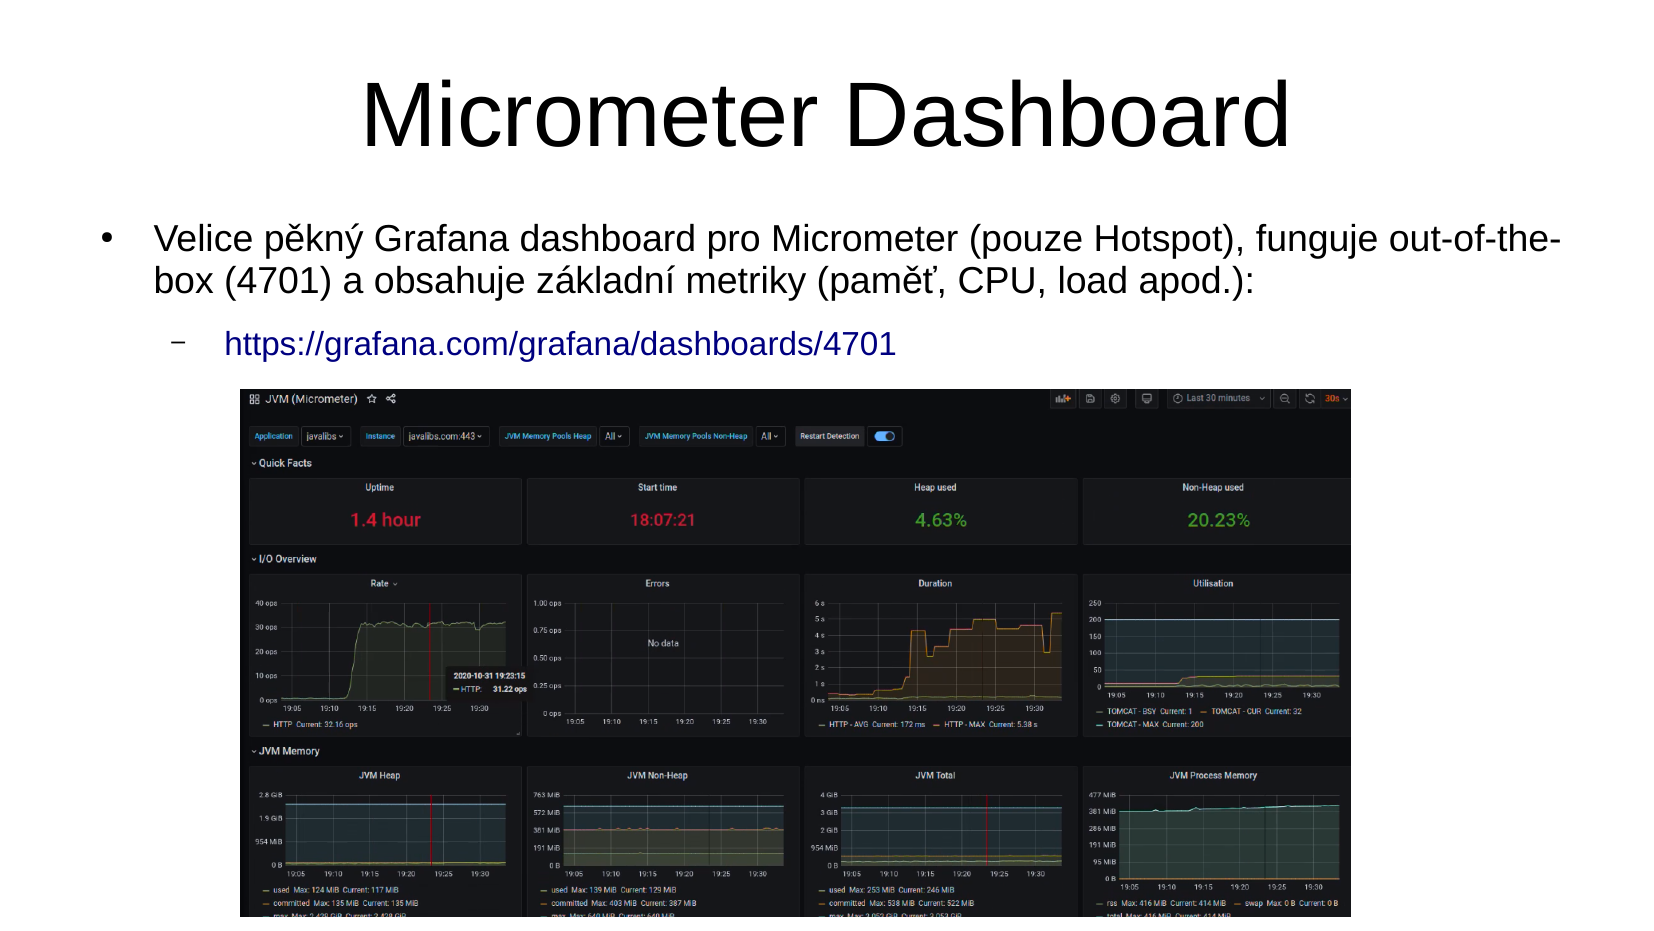

# Micrometer Dashboard
Velice pěkný Grafana dashboard pro Micrometer (pouze Hotspot), funguje out-of-the-box (4701) a obsahuje základní metriky (paměť, CPU, load apod.):
https://grafana.com/grafana/dashboards/4701